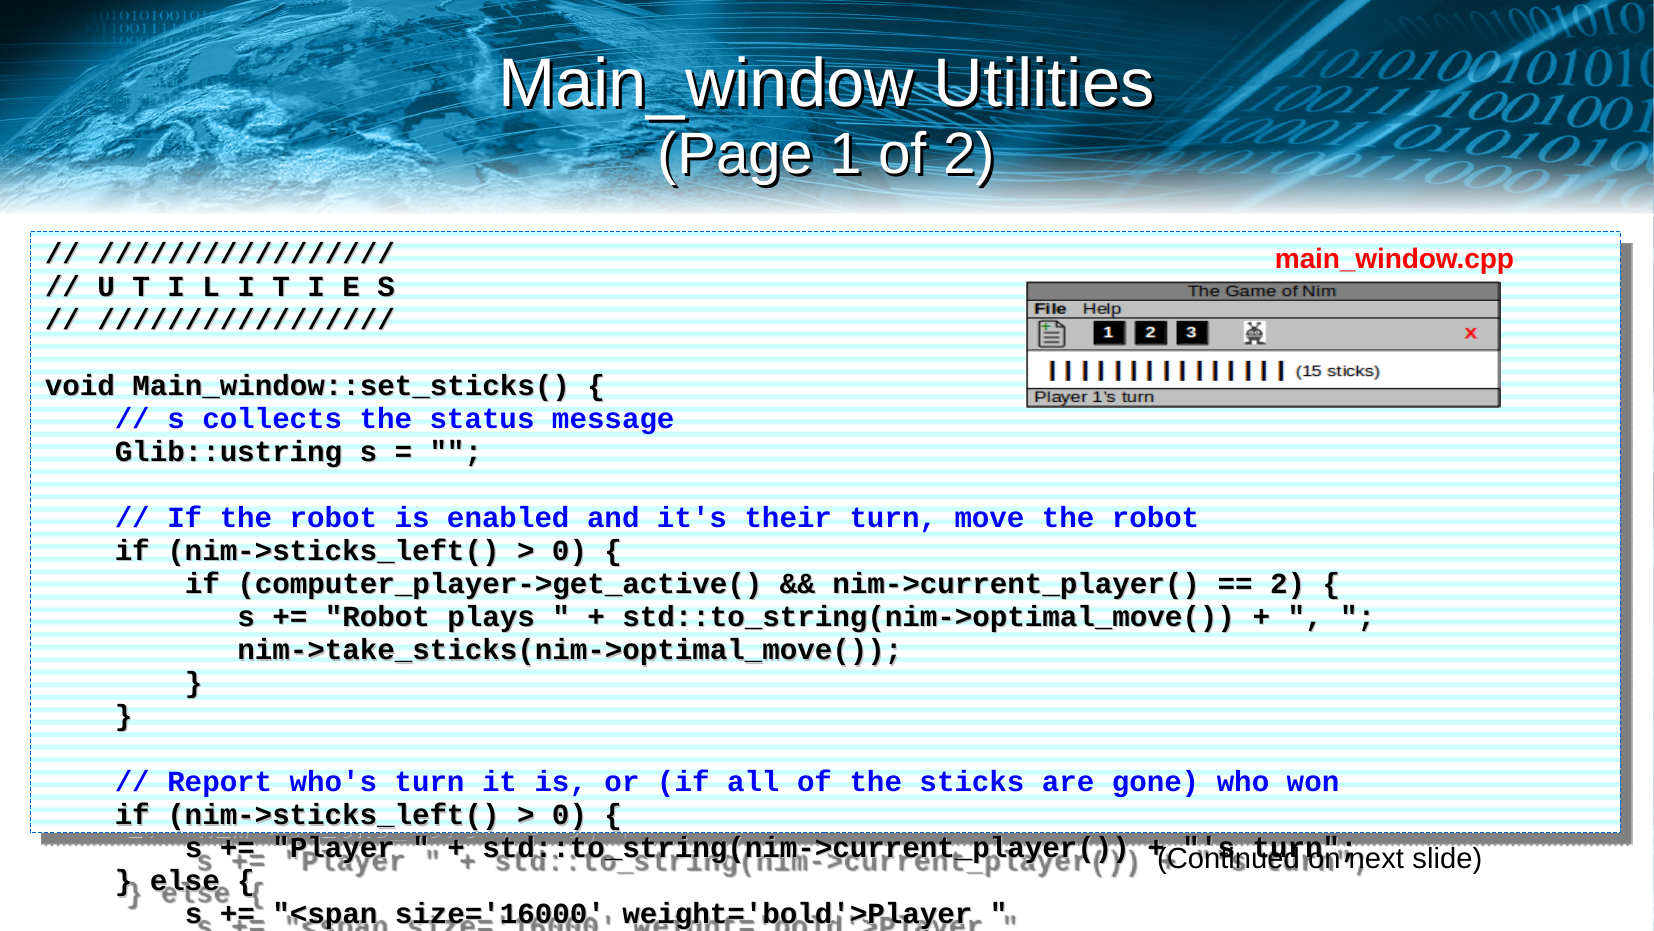

# Main_window Utilities (Page 1 of 2)
// /////////////////
// U T I L I T I E S
// /////////////////
void Main_window::set_sticks() {
 // s collects the status message
 Glib::ustring s = "";
 // If the robot is enabled and it's their turn, move the robot
 if (nim->sticks_left() > 0) {
 if (computer_player->get_active() && nim->current_player() == 2) {
 s += "Robot plays " + std::to_string(nim->optimal_move()) + ", ";
 nim->take_sticks(nim->optimal_move());
 }
 }
 // Report who's turn it is, or (if all of the sticks are gone) who won
 if (nim->sticks_left() > 0) {
 s += "Player " + std::to_string(nim->current_player()) + "'s turn";
 } else {
 s += "<span size='16000' weight='bold'>Player "
 + std::to_string(3-nim->current_player())
 + " wins!</span>";
 }
main_window.cpp
(Continued on next slide)